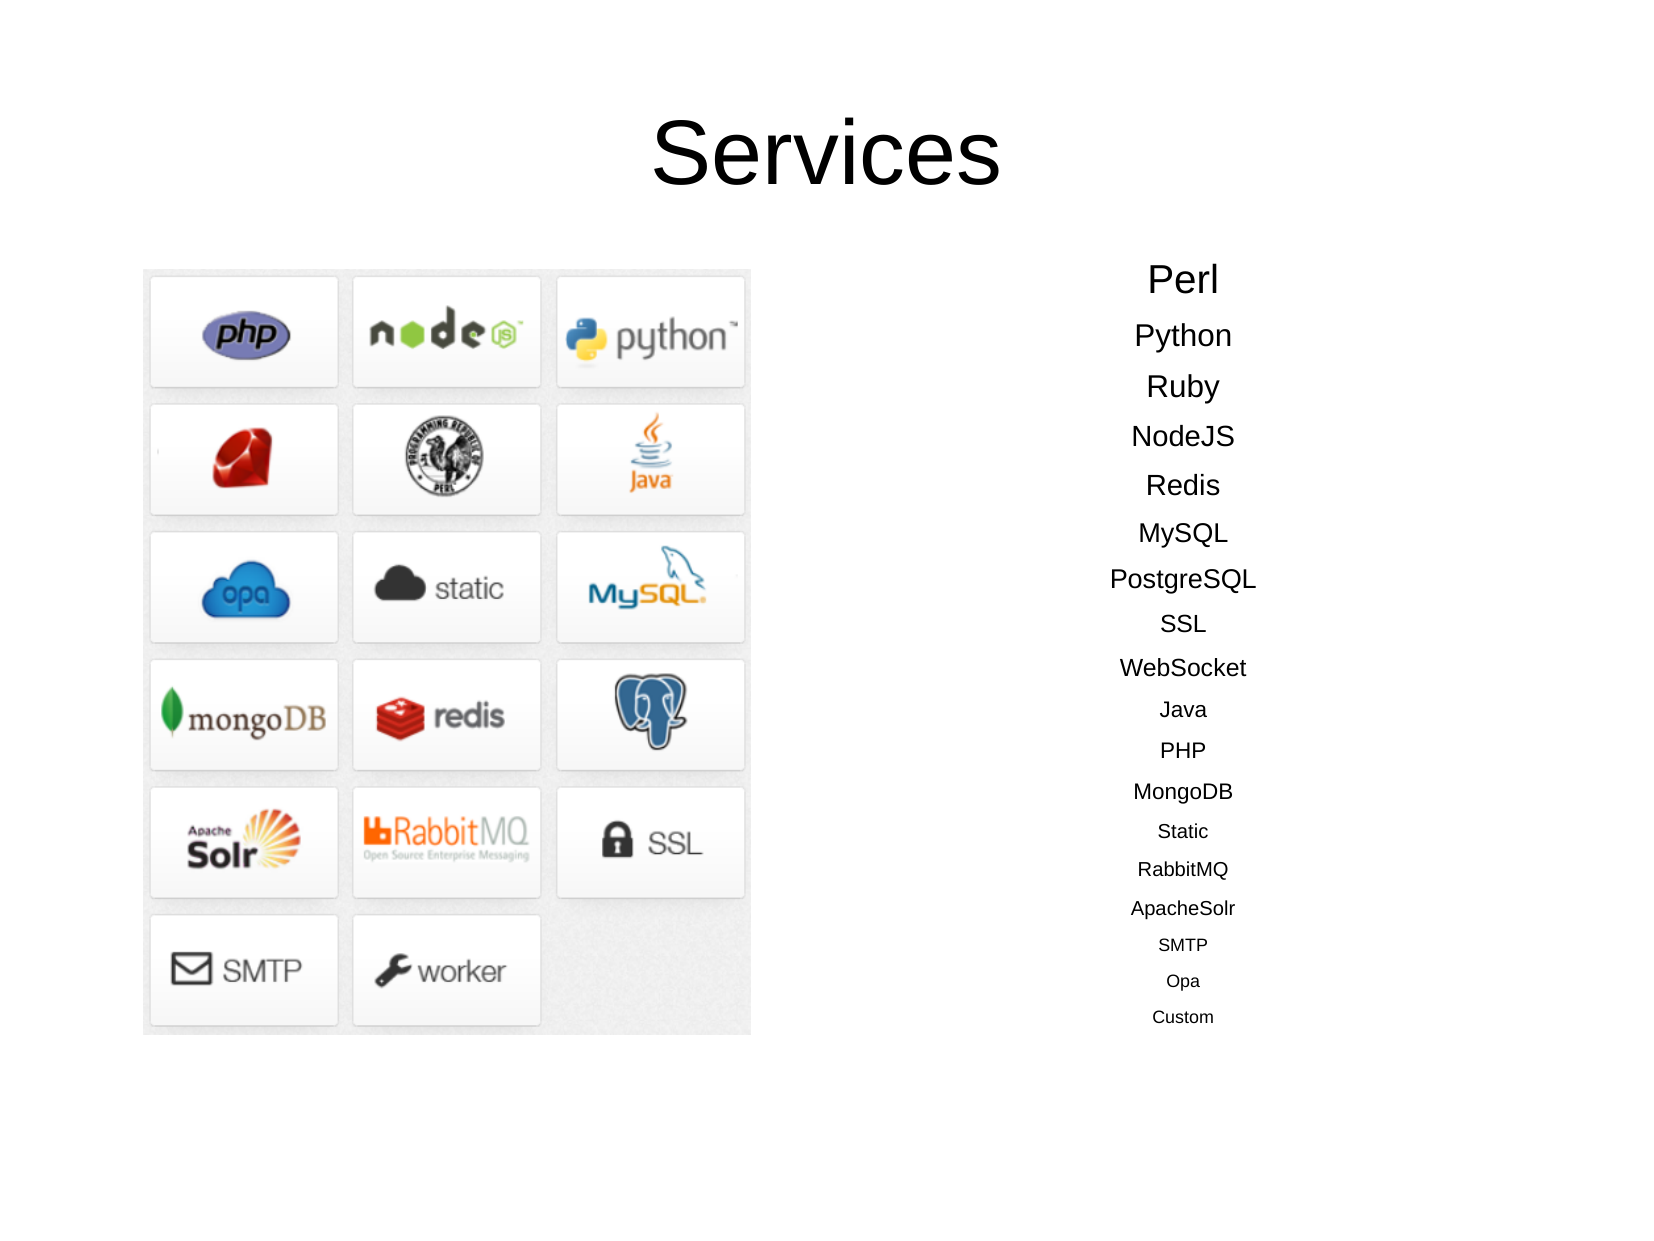

# Services
Perl
Python
Ruby
NodeJS
Redis
MySQL
PostgreSQL
SSL
WebSocket
Java
PHP
MongoDB
Static
RabbitMQ
ApacheSolr
SMTP
Opa
Custom